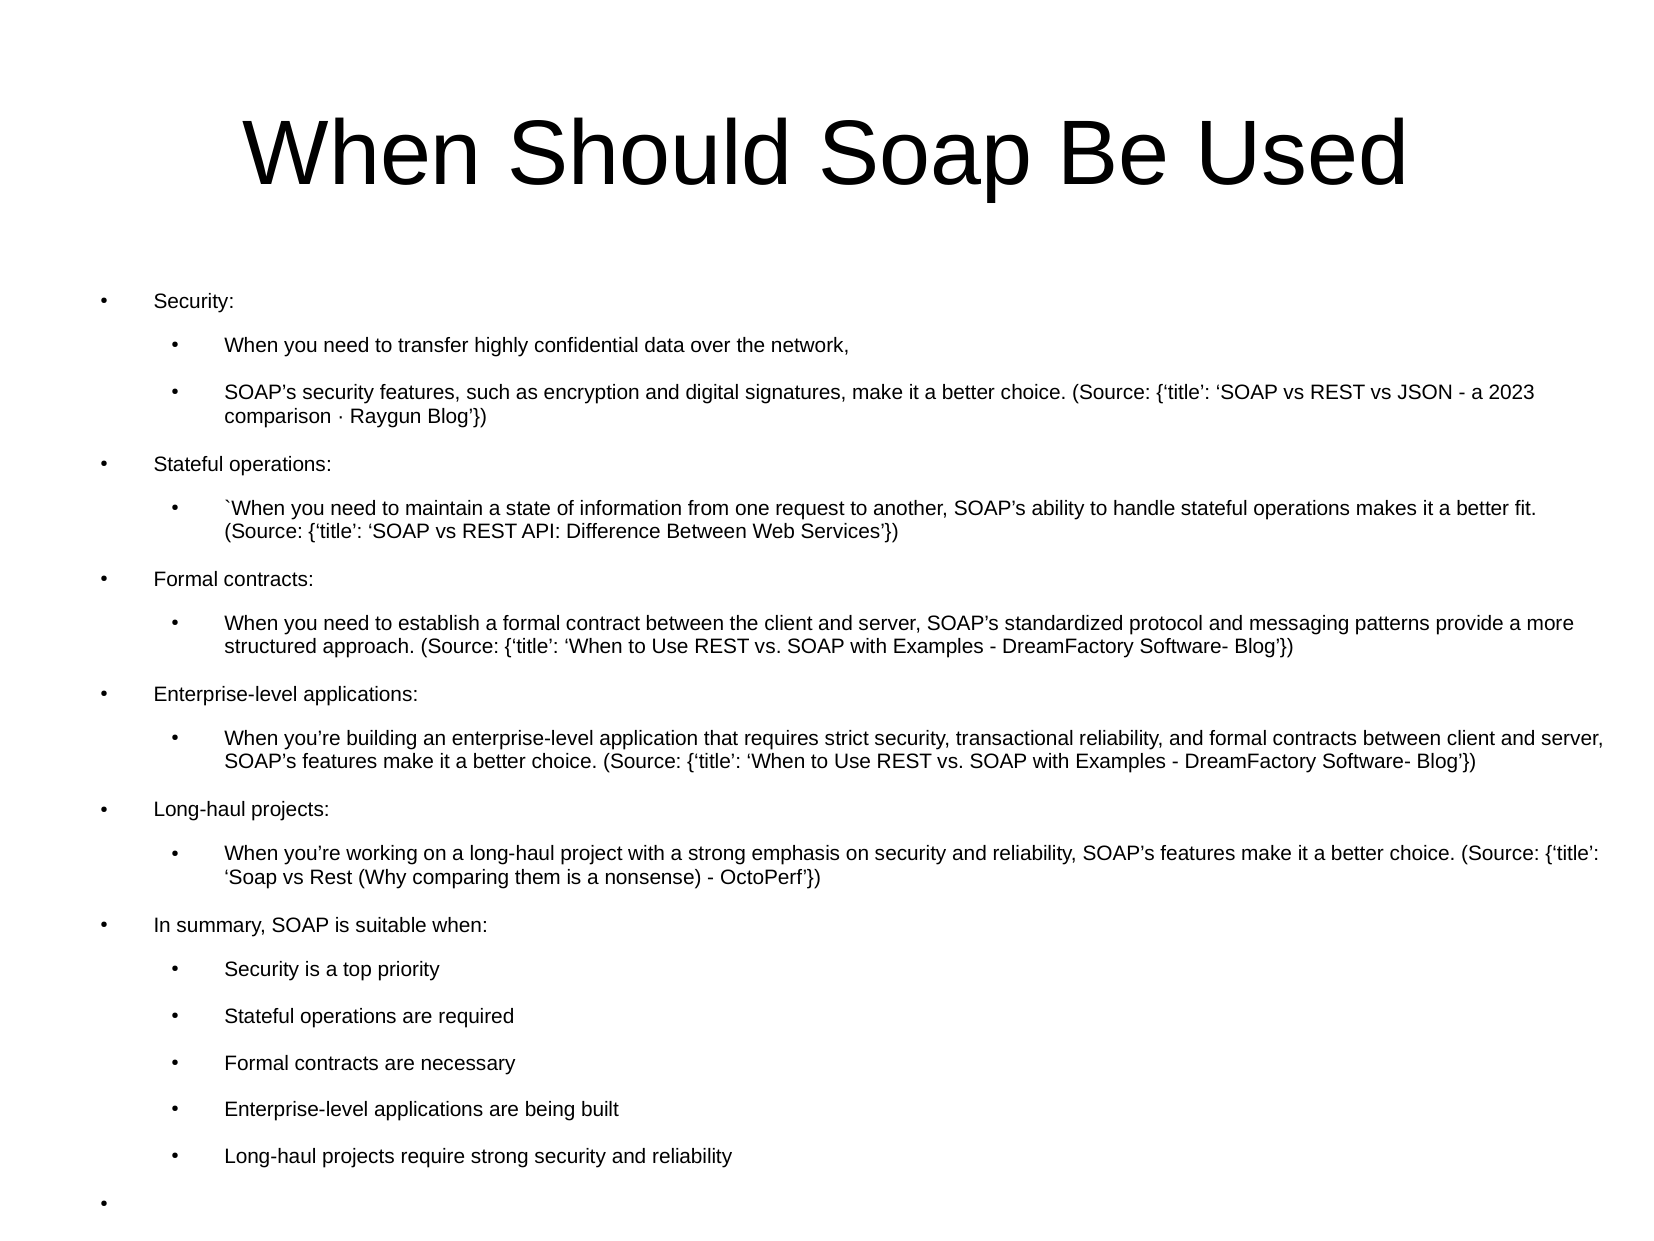

# When Should Soap Be Used
Security:
When you need to transfer highly confidential data over the network,
SOAP’s security features, such as encryption and digital signatures, make it a better choice. (Source: {‘title’: ‘SOAP vs REST vs JSON - a 2023 comparison · Raygun Blog’})
Stateful operations:
`When you need to maintain a state of information from one request to another, SOAP’s ability to handle stateful operations makes it a better fit. (Source: {‘title’: ‘SOAP vs REST API: Difference Between Web Services’})
Formal contracts:
When you need to establish a formal contract between the client and server, SOAP’s standardized protocol and messaging patterns provide a more structured approach. (Source: {‘title’: ‘When to Use REST vs. SOAP with Examples - DreamFactory Software- Blog’})
Enterprise-level applications:
When you’re building an enterprise-level application that requires strict security, transactional reliability, and formal contracts between client and server, SOAP’s features make it a better choice. (Source: {‘title’: ‘When to Use REST vs. SOAP with Examples - DreamFactory Software- Blog’})
Long-haul projects:
When you’re working on a long-haul project with a strong emphasis on security and reliability, SOAP’s features make it a better choice. (Source: {‘title’: ‘Soap vs Rest (Why comparing them is a nonsense) - OctoPerf’})
In summary, SOAP is suitable when:
Security is a top priority
Stateful operations are required
Formal contracts are necessary
Enterprise-level applications are being built
Long-haul projects require strong security and reliability